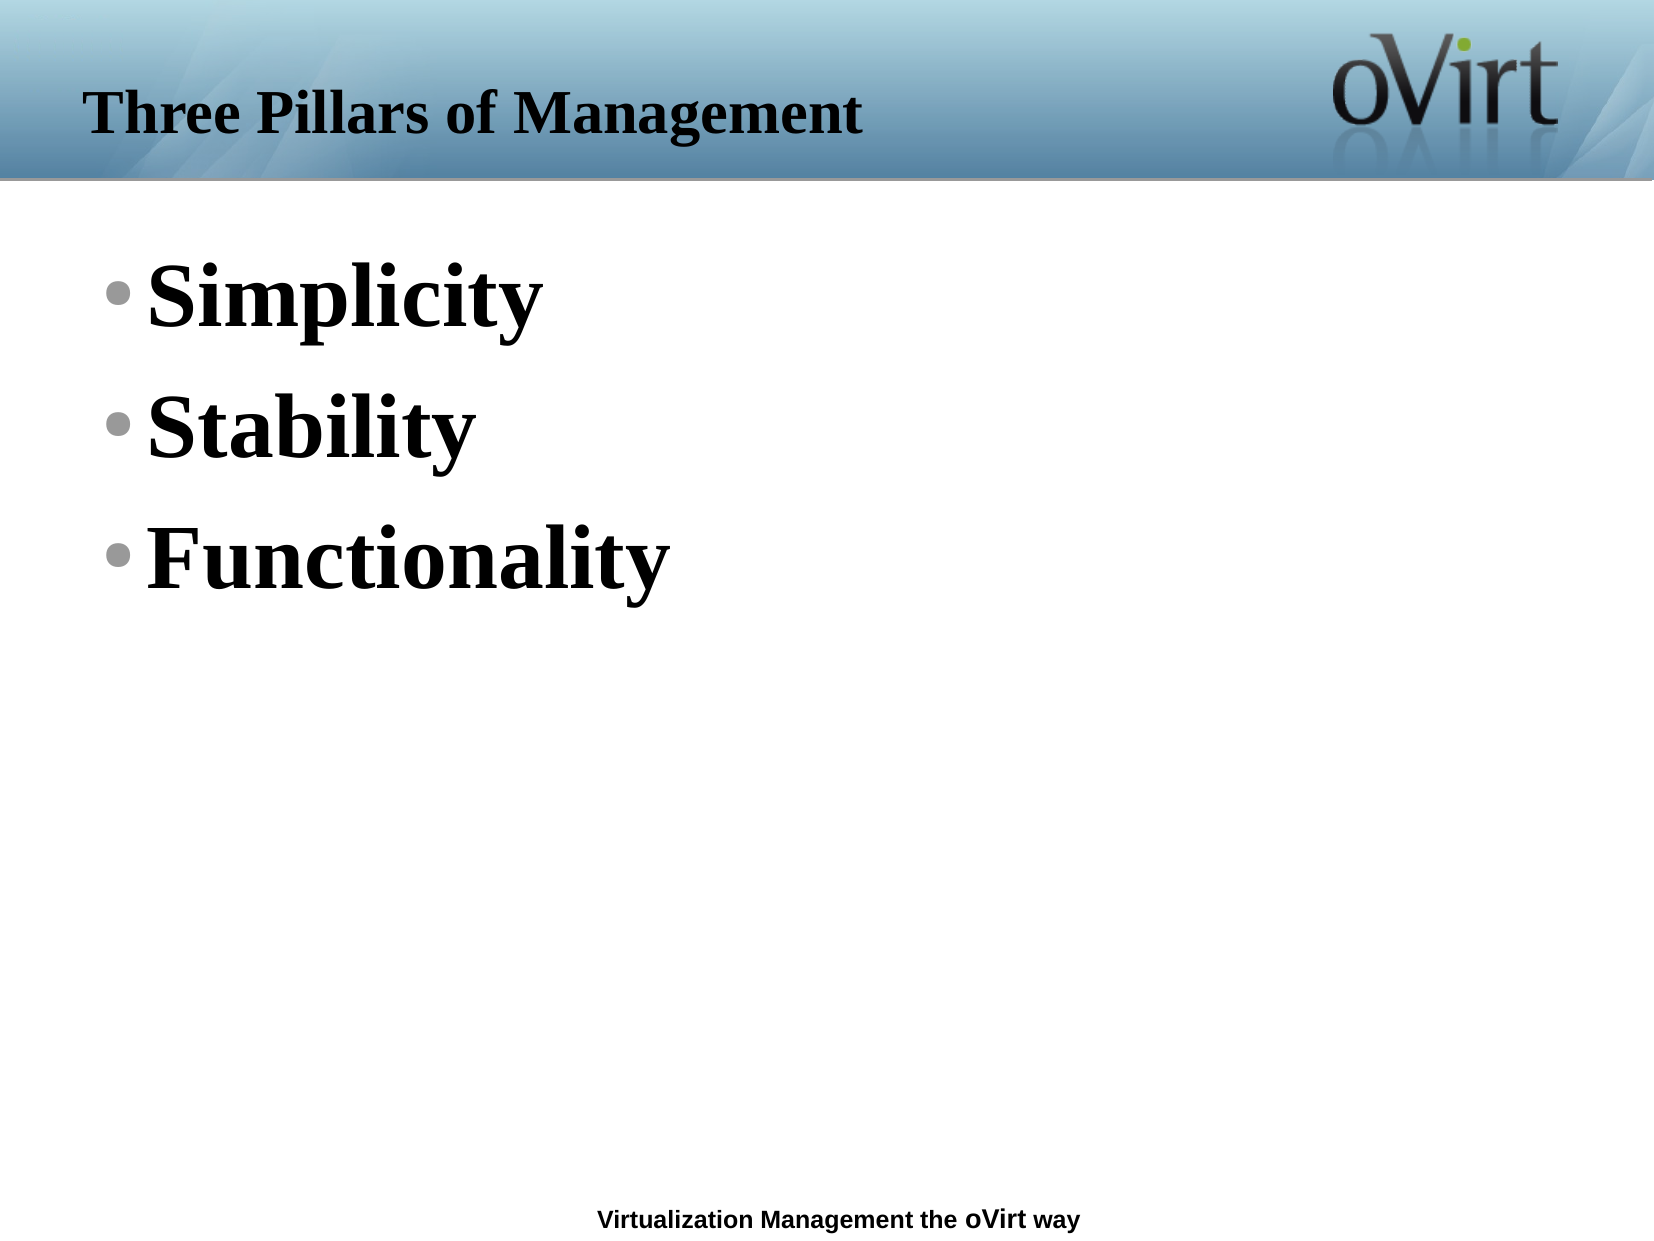

# Three Pillars of Management
Simplicity
Stability
Functionality